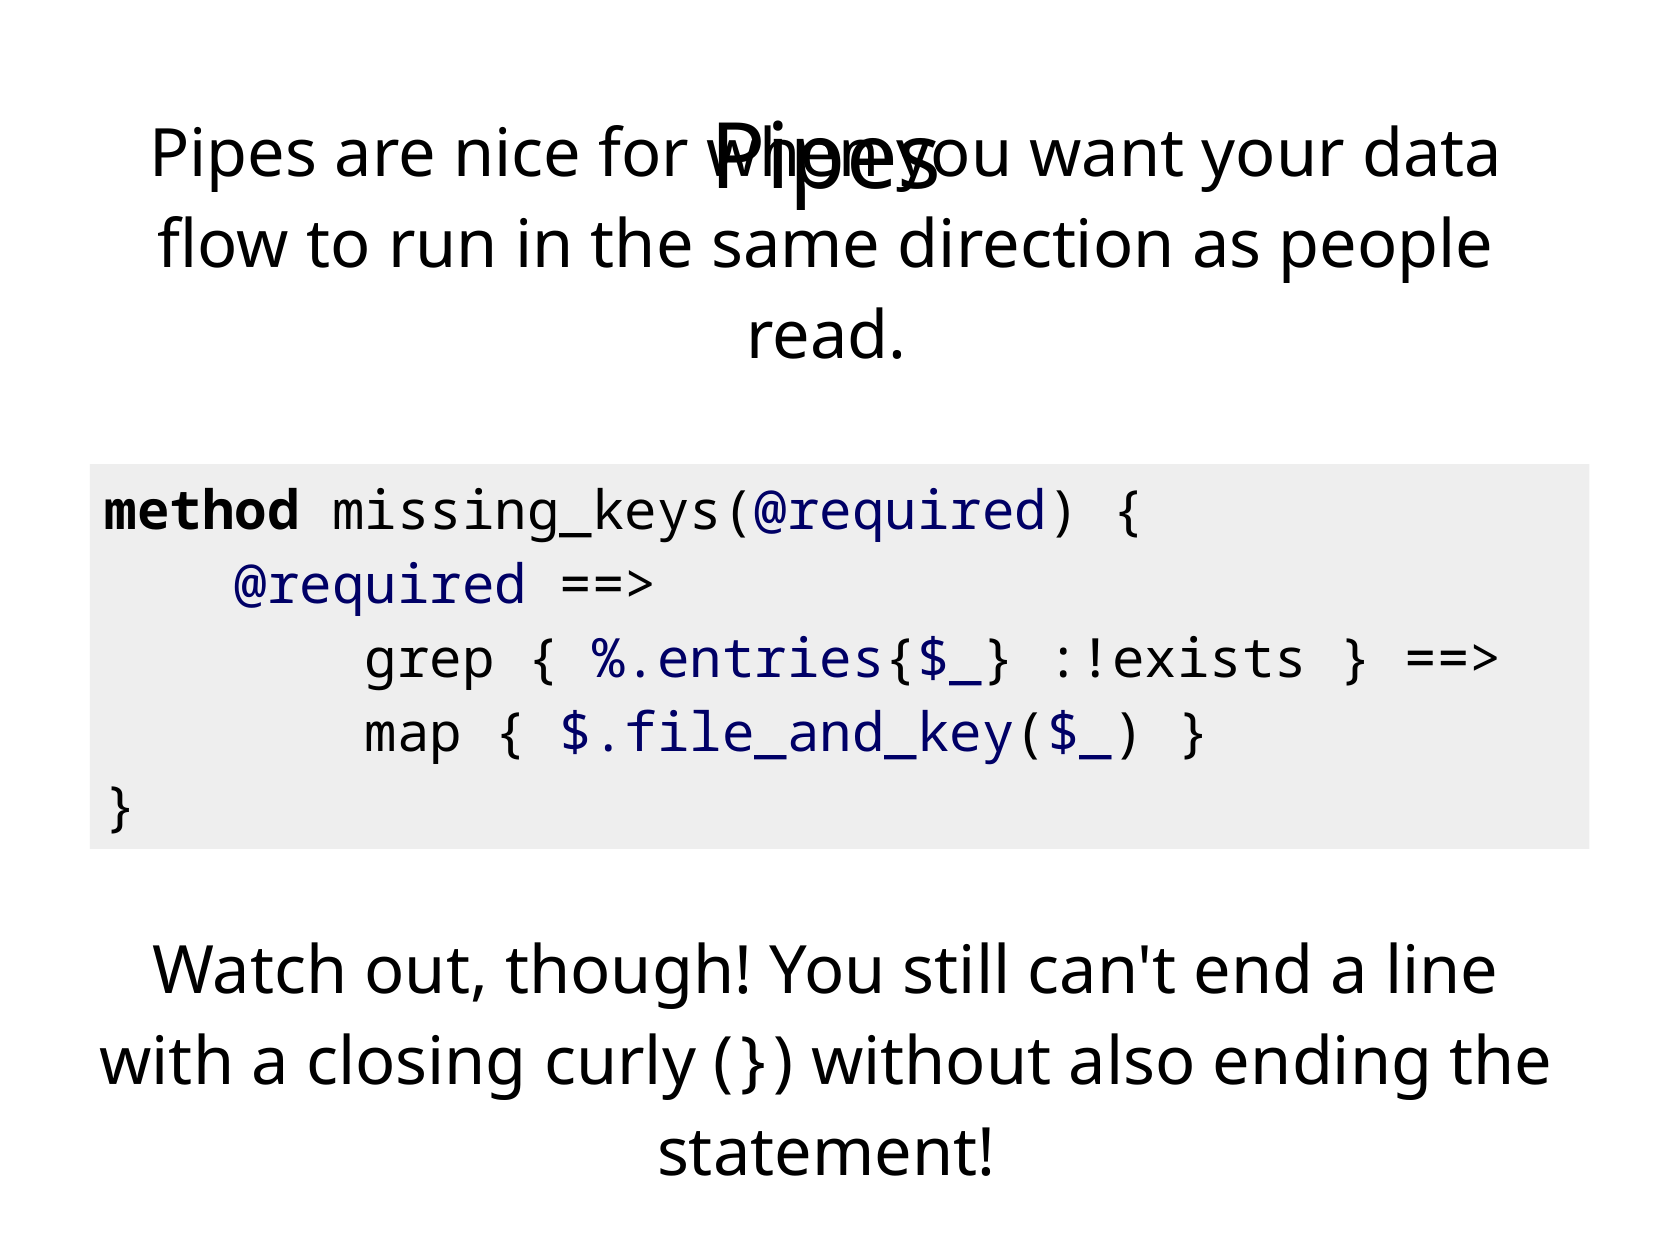

# Pipes
Pipes are nice for when you want your data flow to run in the same direction as people read.
Watch out, though! You still can't end a line with a closing curly (}) without also ending the statement!
method missing_keys(@required) {
 @required ==>
 grep { %.entries{$_} :!exists } ==>
 map { $.file_and_key($_) }
}